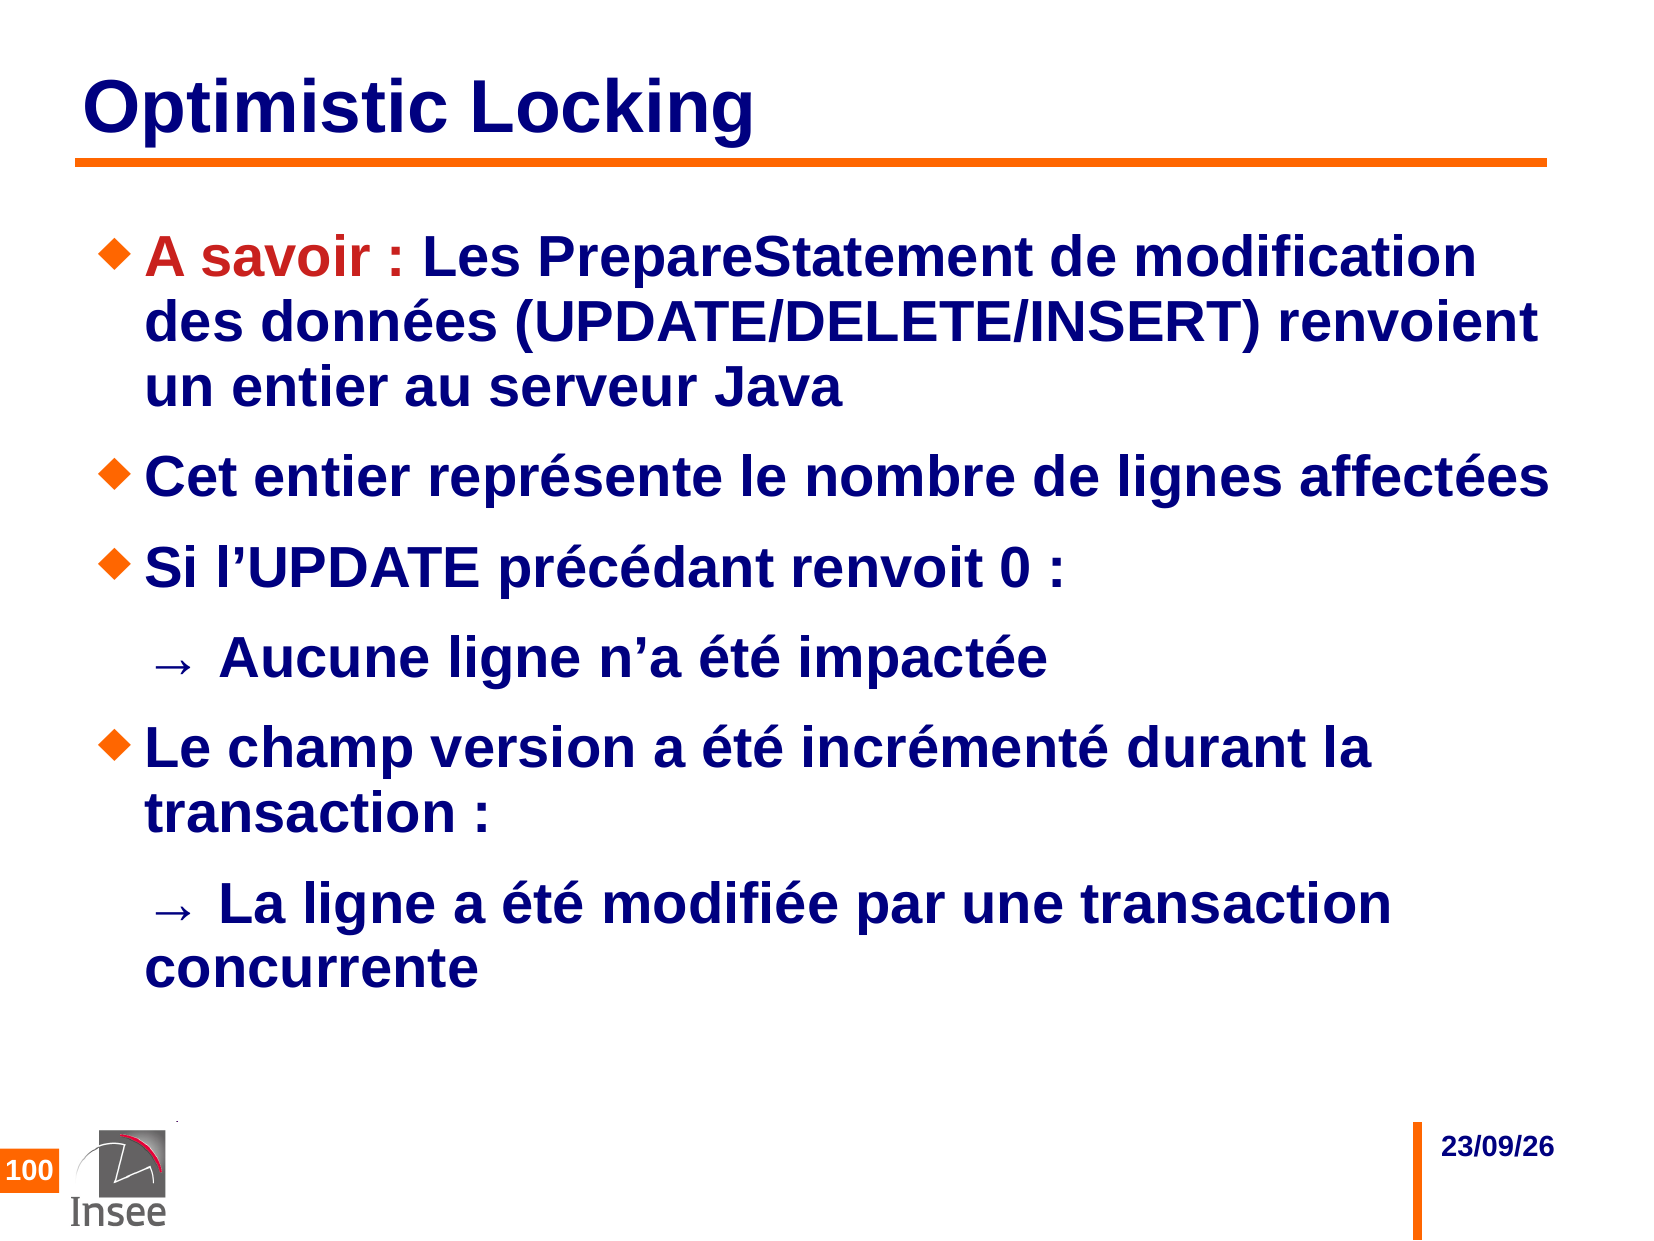

# Optimistic Locking
A savoir : Les PrepareStatement de modification des données (UPDATE/DELETE/INSERT) renvoient un entier au serveur Java
Cet entier représente le nombre de lignes affectées
Si l’UPDATE précédant renvoit 0 :
→ Aucune ligne n’a été impactée
Le champ version a été incrémenté durant la transaction :
→ La ligne a été modifiée par une transaction concurrente
100